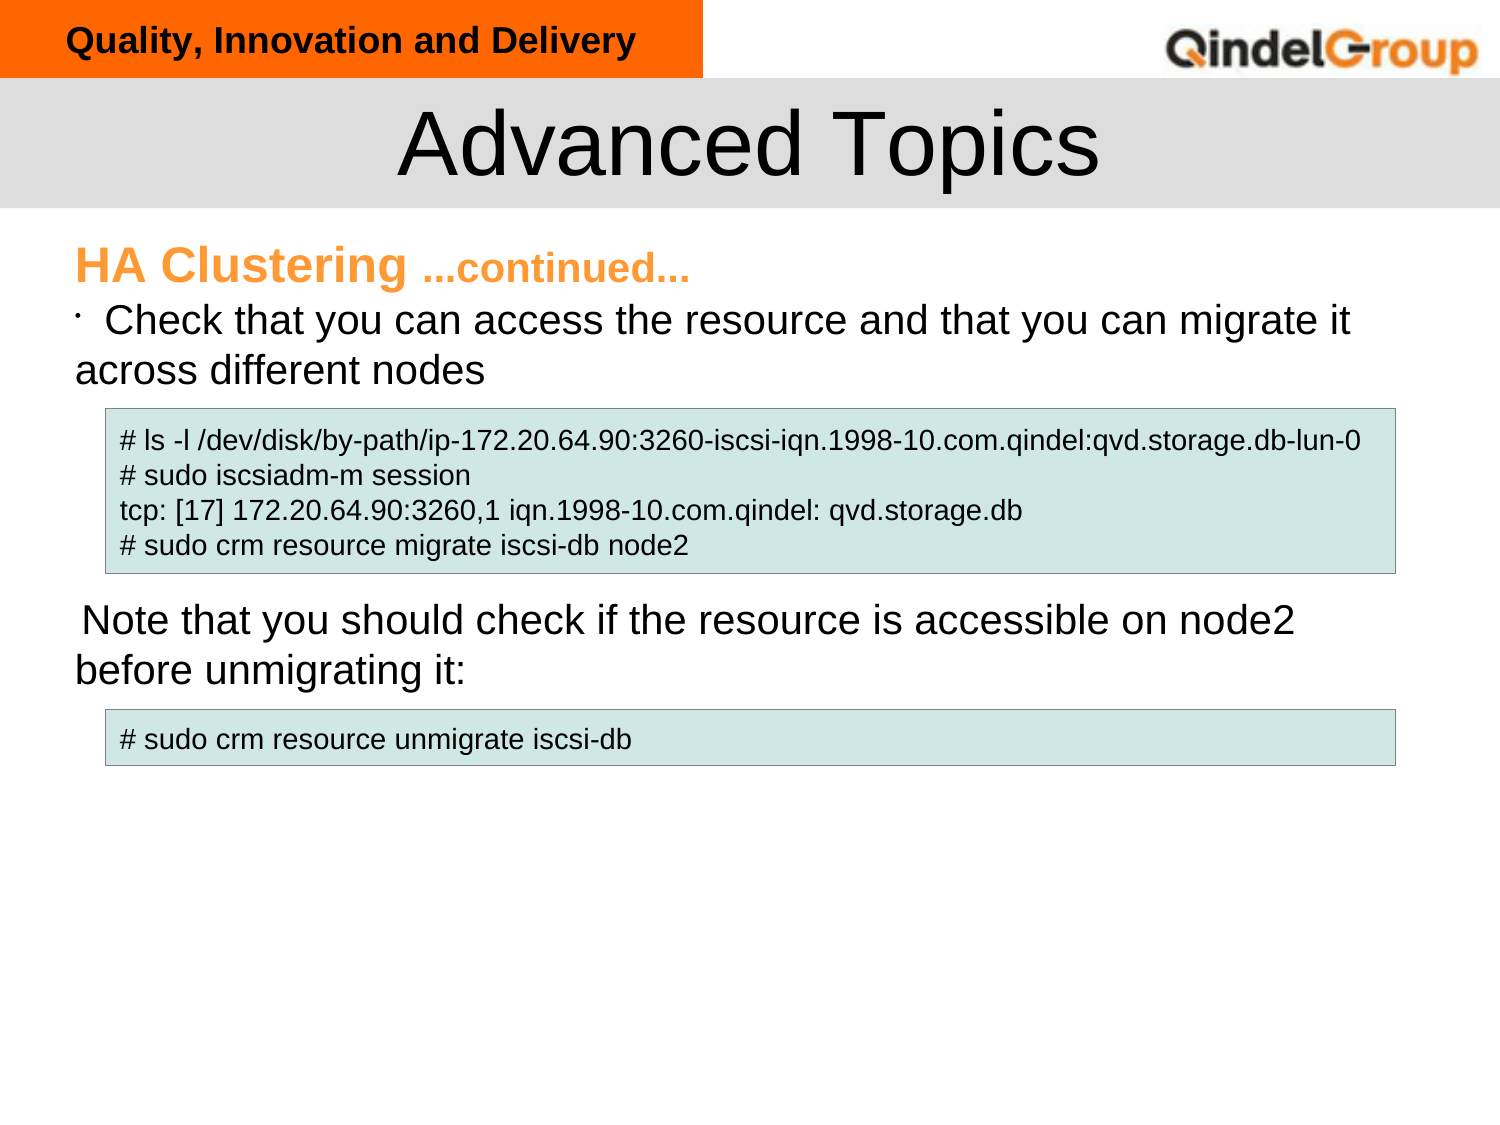

# Advanced Topics
HA Clustering ...continued...
 Check that you can access the resource and that you can migrate it across different nodes
Note that you should check if the resource is accessible on node2 before unmigrating it:
# ls -l /dev/disk/by-path/ip-172.20.64.90:3260-iscsi-iqn.1998-10.com.qindel:qvd.storage.db-lun-0
# sudo iscsiadm-m session
tcp: [17] 172.20.64.90:3260,1 iqn.1998-10.com.qindel: qvd.storage.db
# sudo crm resource migrate iscsi-db node2
# sudo crm resource unmigrate iscsi-db